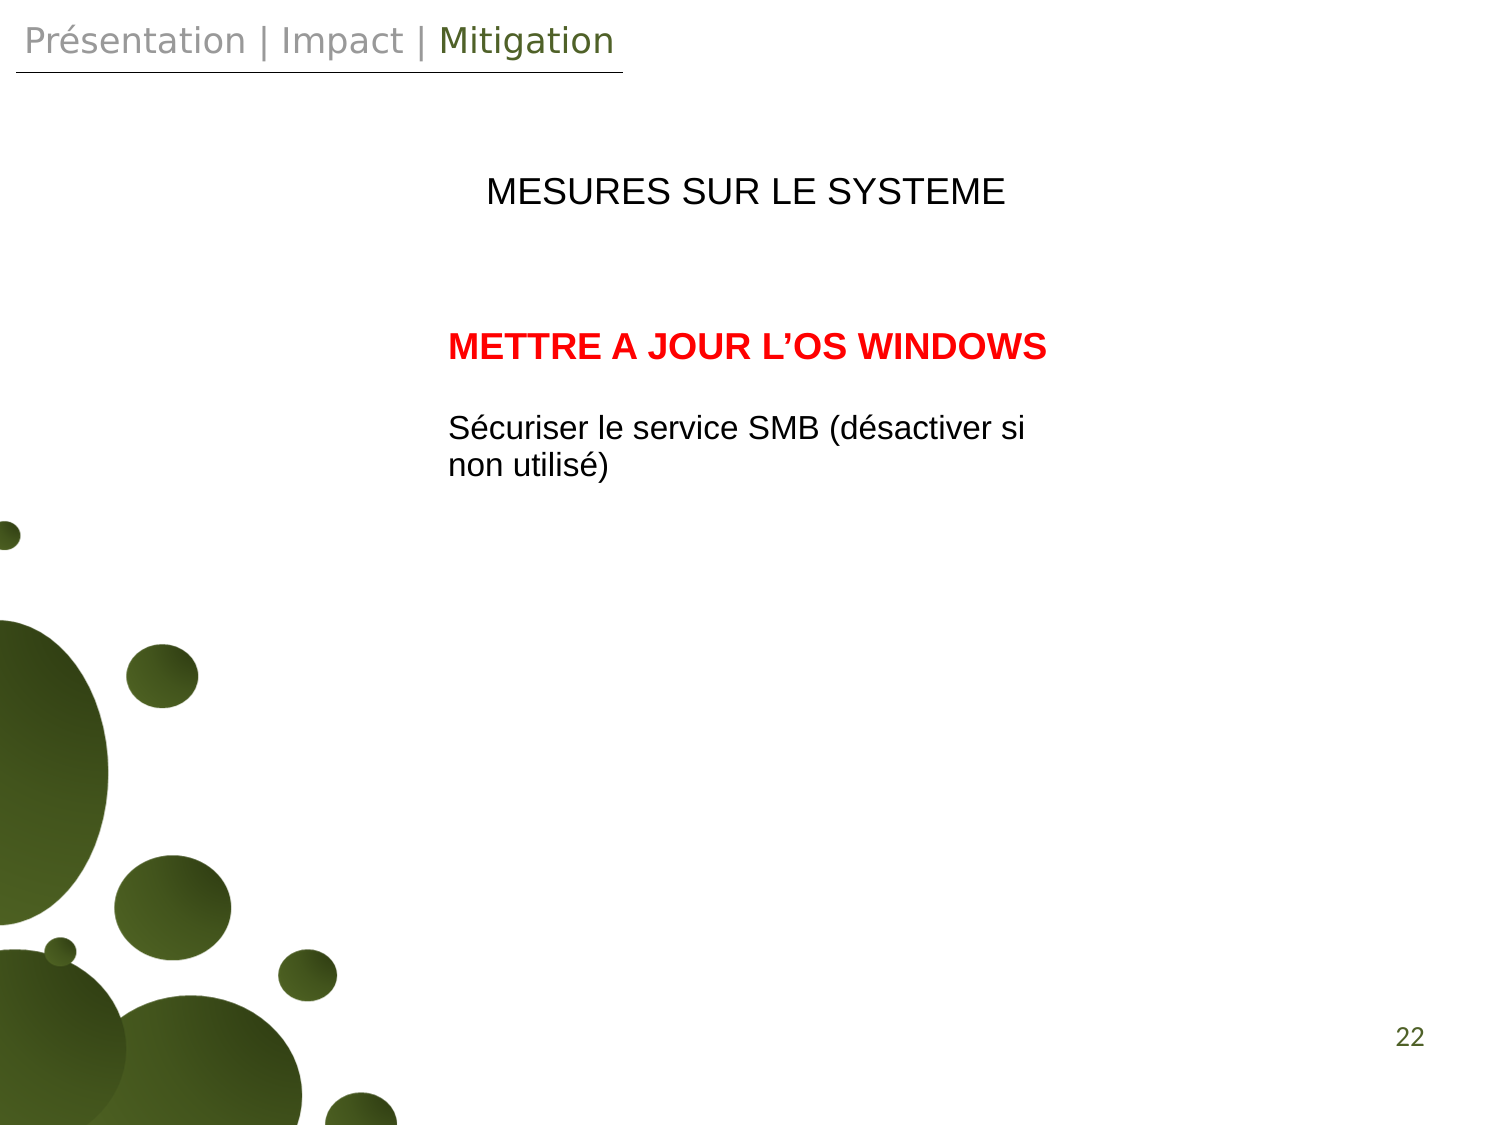

Présentation | Impact | Mitigation
MESURES SUR LE SYSTEME
METTRE A JOUR L’OS WINDOWS
Sécuriser le service SMB (désactiver si non utilisé)
22